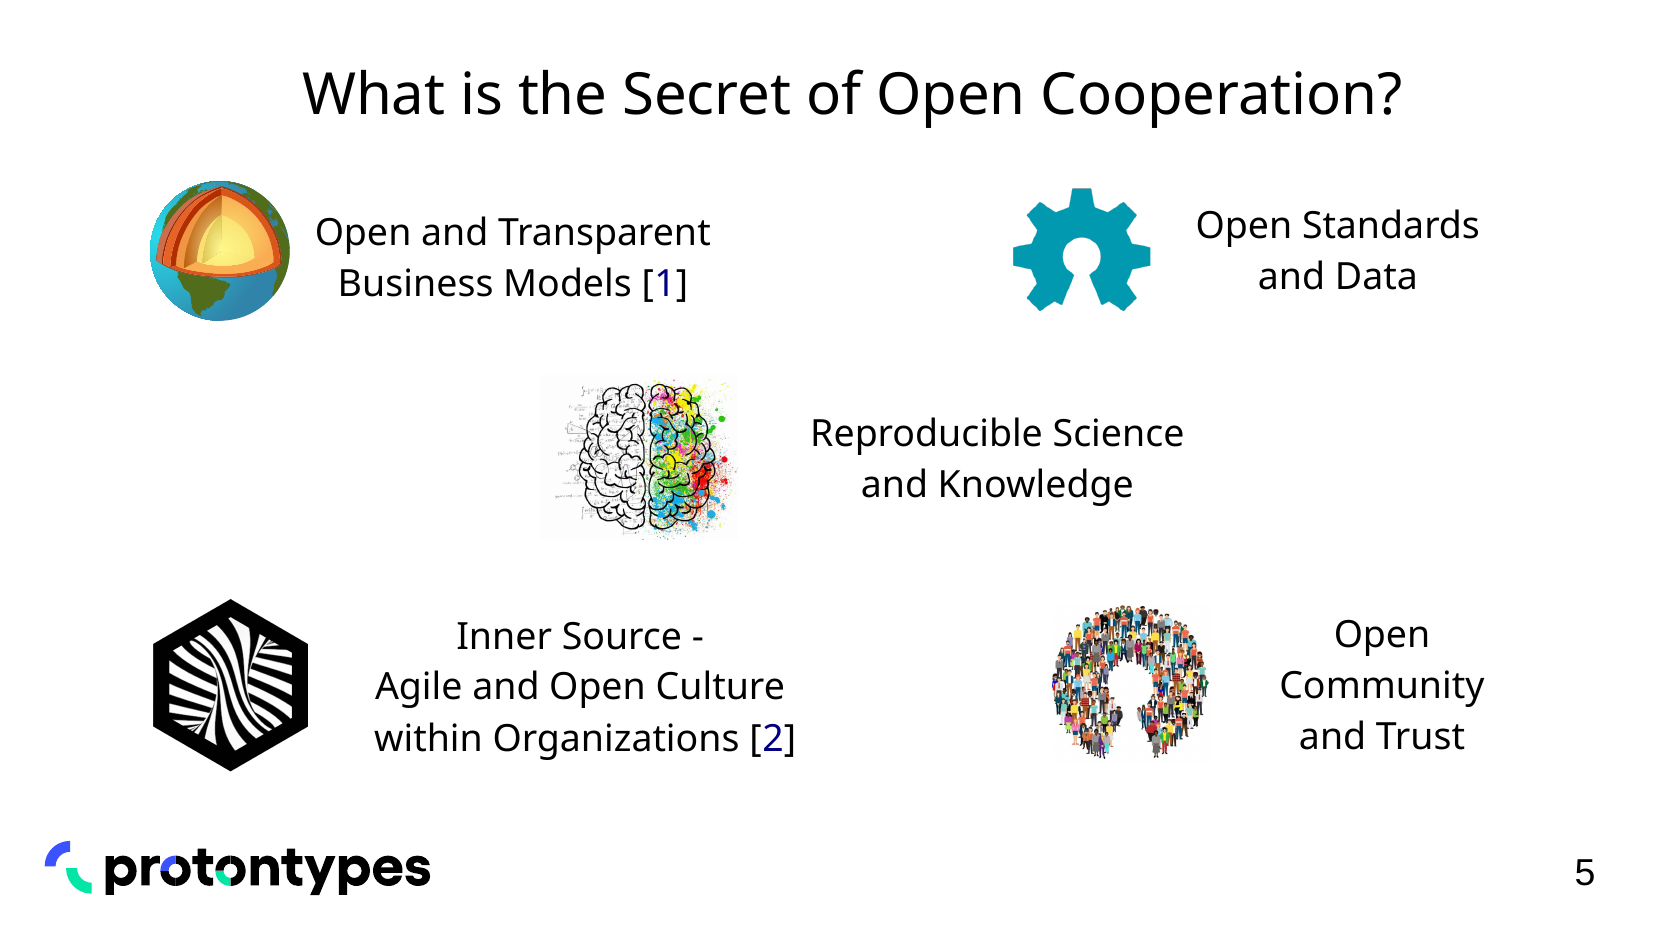

# What is the Secret of Open Cooperation?
Open and Transparent Business Models [1]
Open Standards and Data
Reproducible Science and Knowledge
Inner Source -
Agile and Open Culture
within Organizations [2]
Open Community and Trust
5